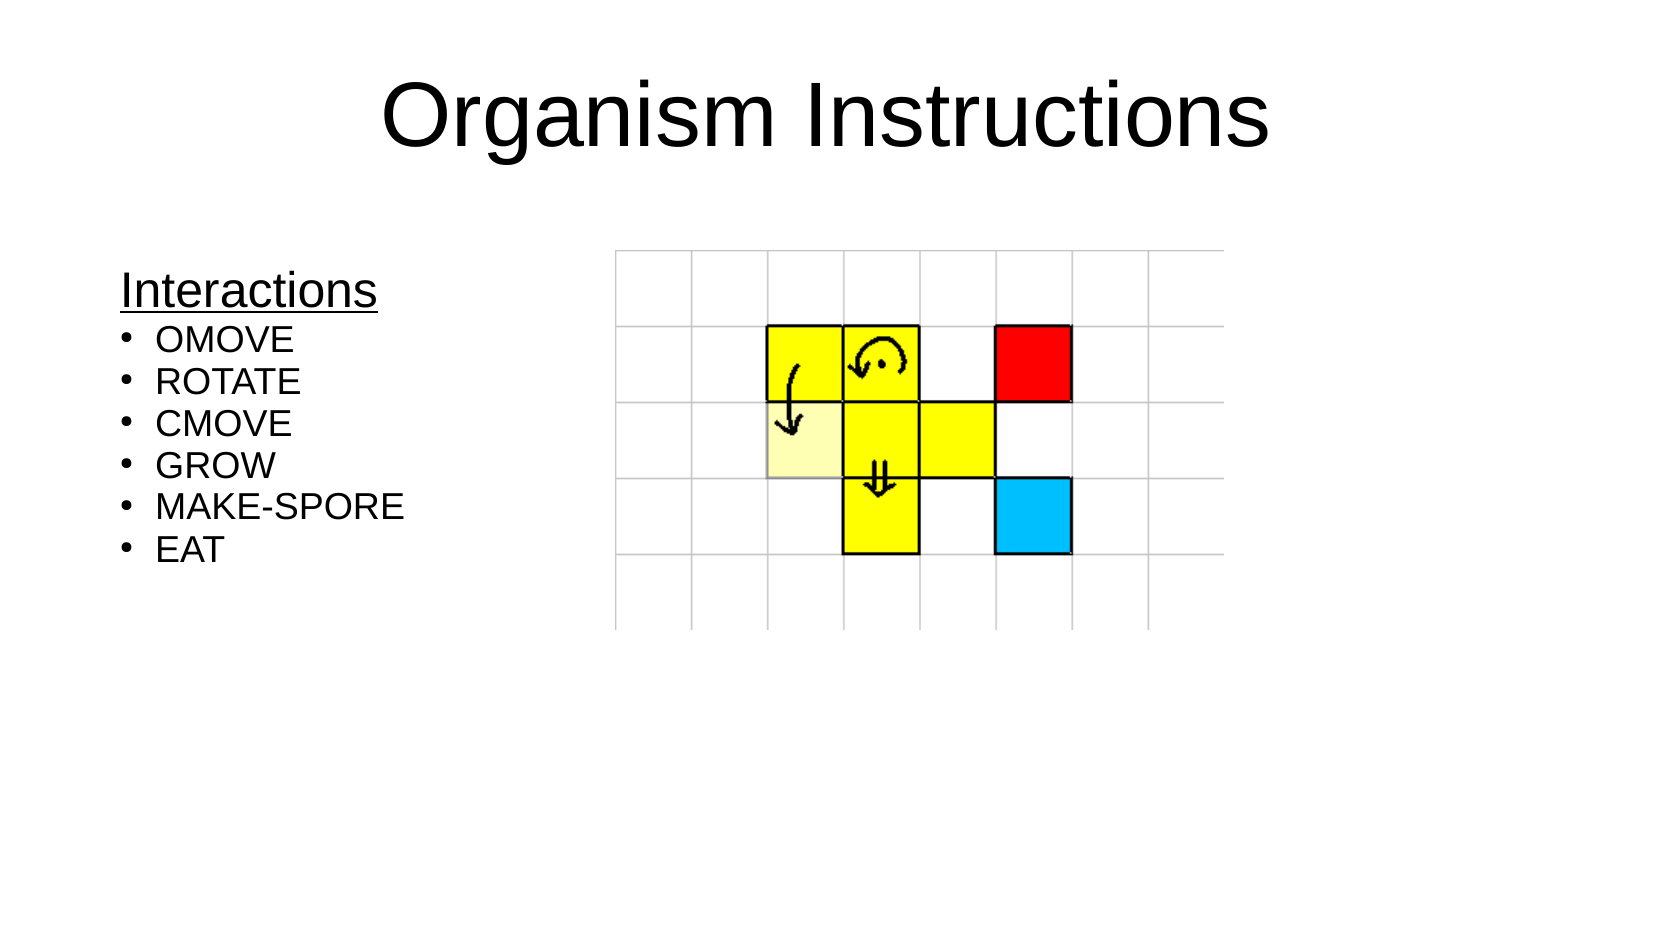

# Organism Instructions
Interactions
OMOVE
ROTATE
CMOVE
GROW
MAKE-SPORE
EAT